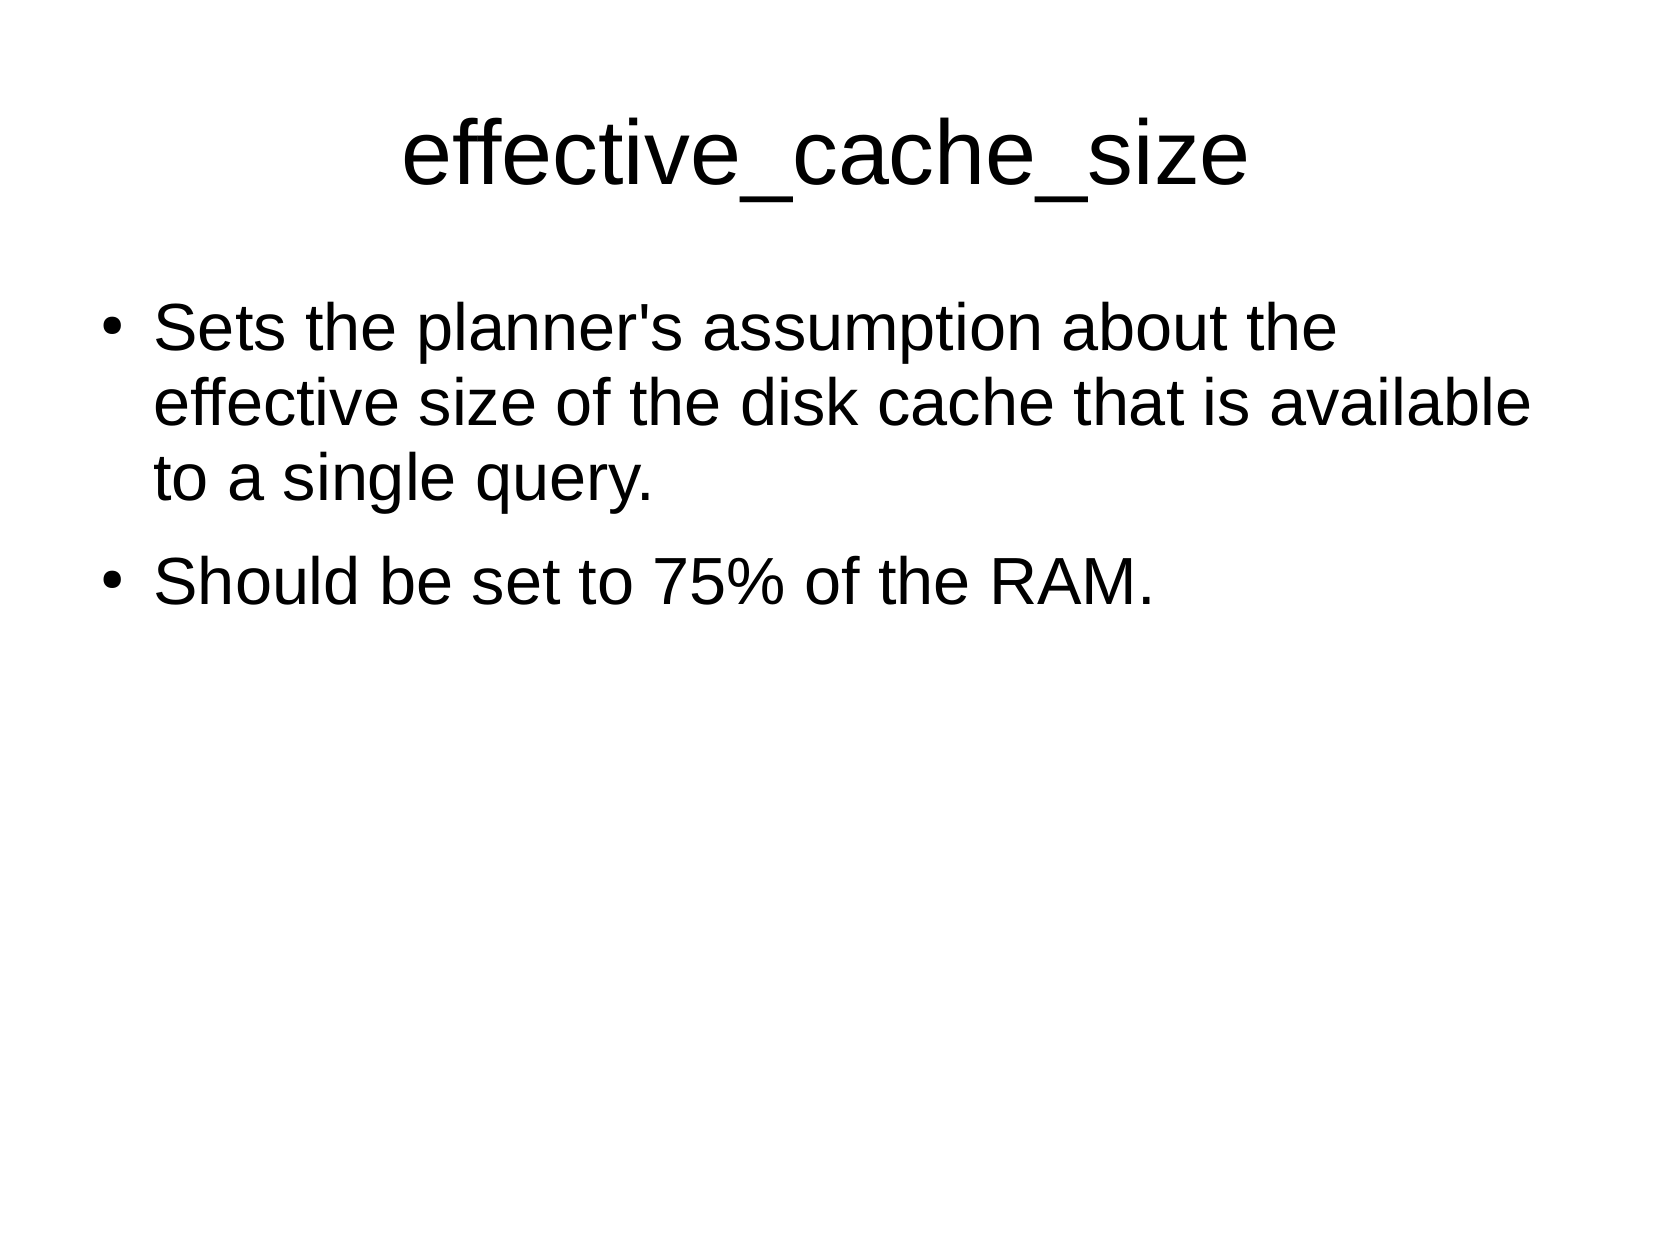

# effective_cache_size
Sets the planner's assumption about the effective size of the disk cache that is available to a single query.
Should be set to 75% of the RAM.